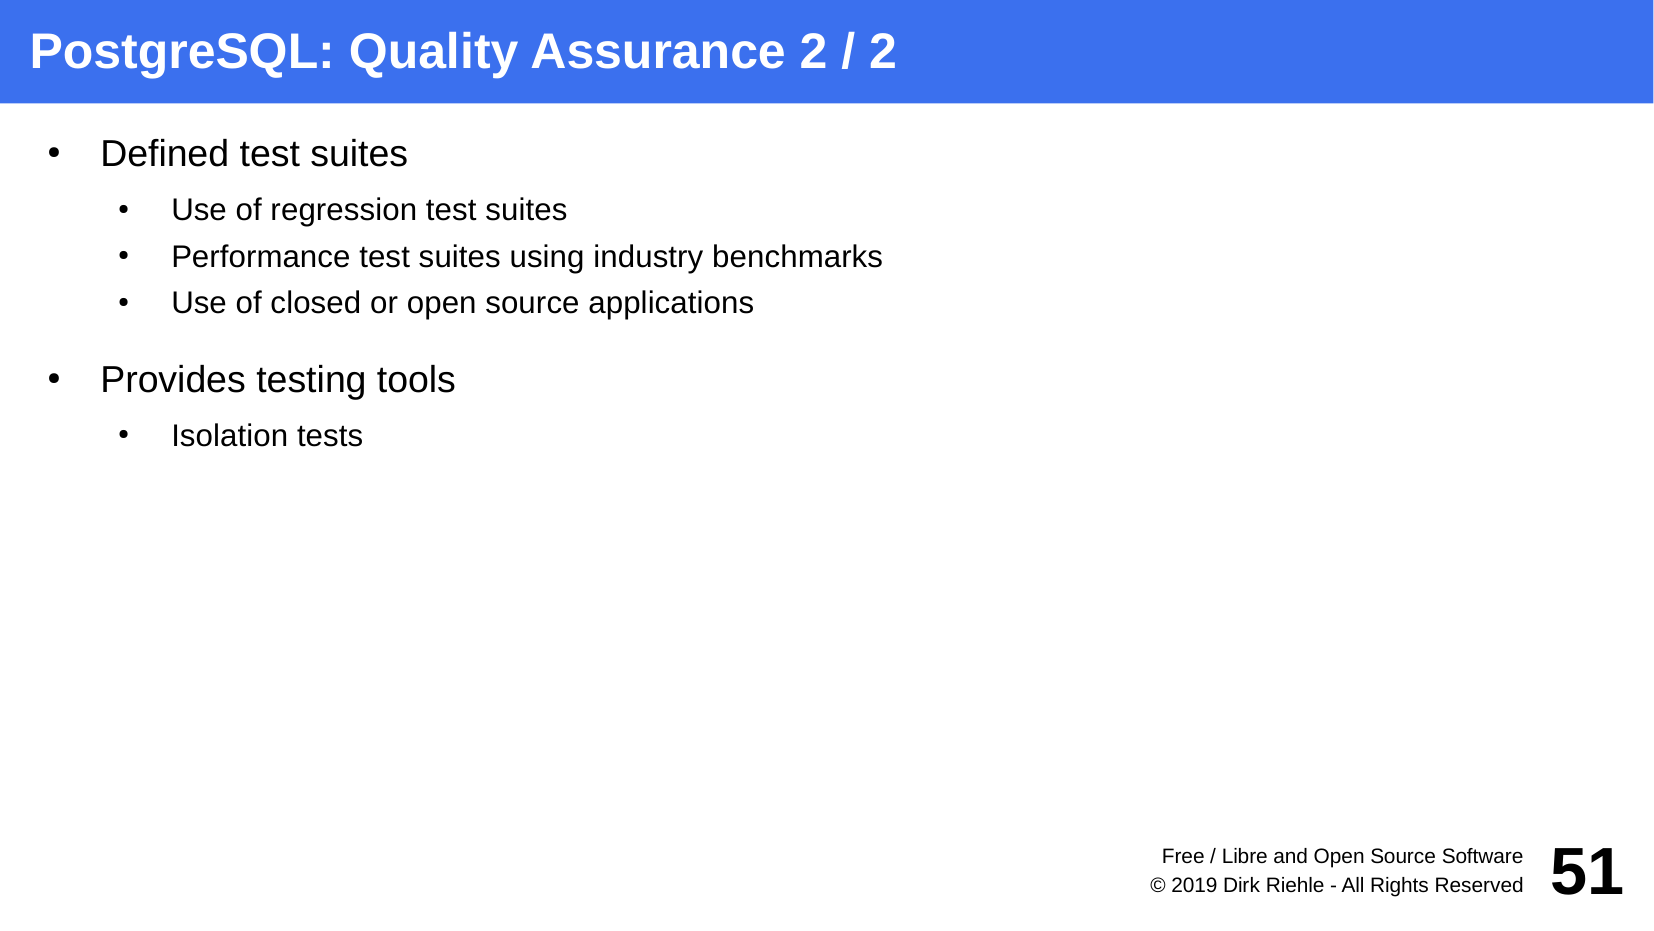

# PostgreSQL: Quality Assurance 2 / 2
Defined test suites
Use of regression test suites
Performance test suites using industry benchmarks
Use of closed or open source applications
Provides testing tools
Isolation tests
Free / Libre and Open Source Software
51
© 2019 Dirk Riehle - All Rights Reserved